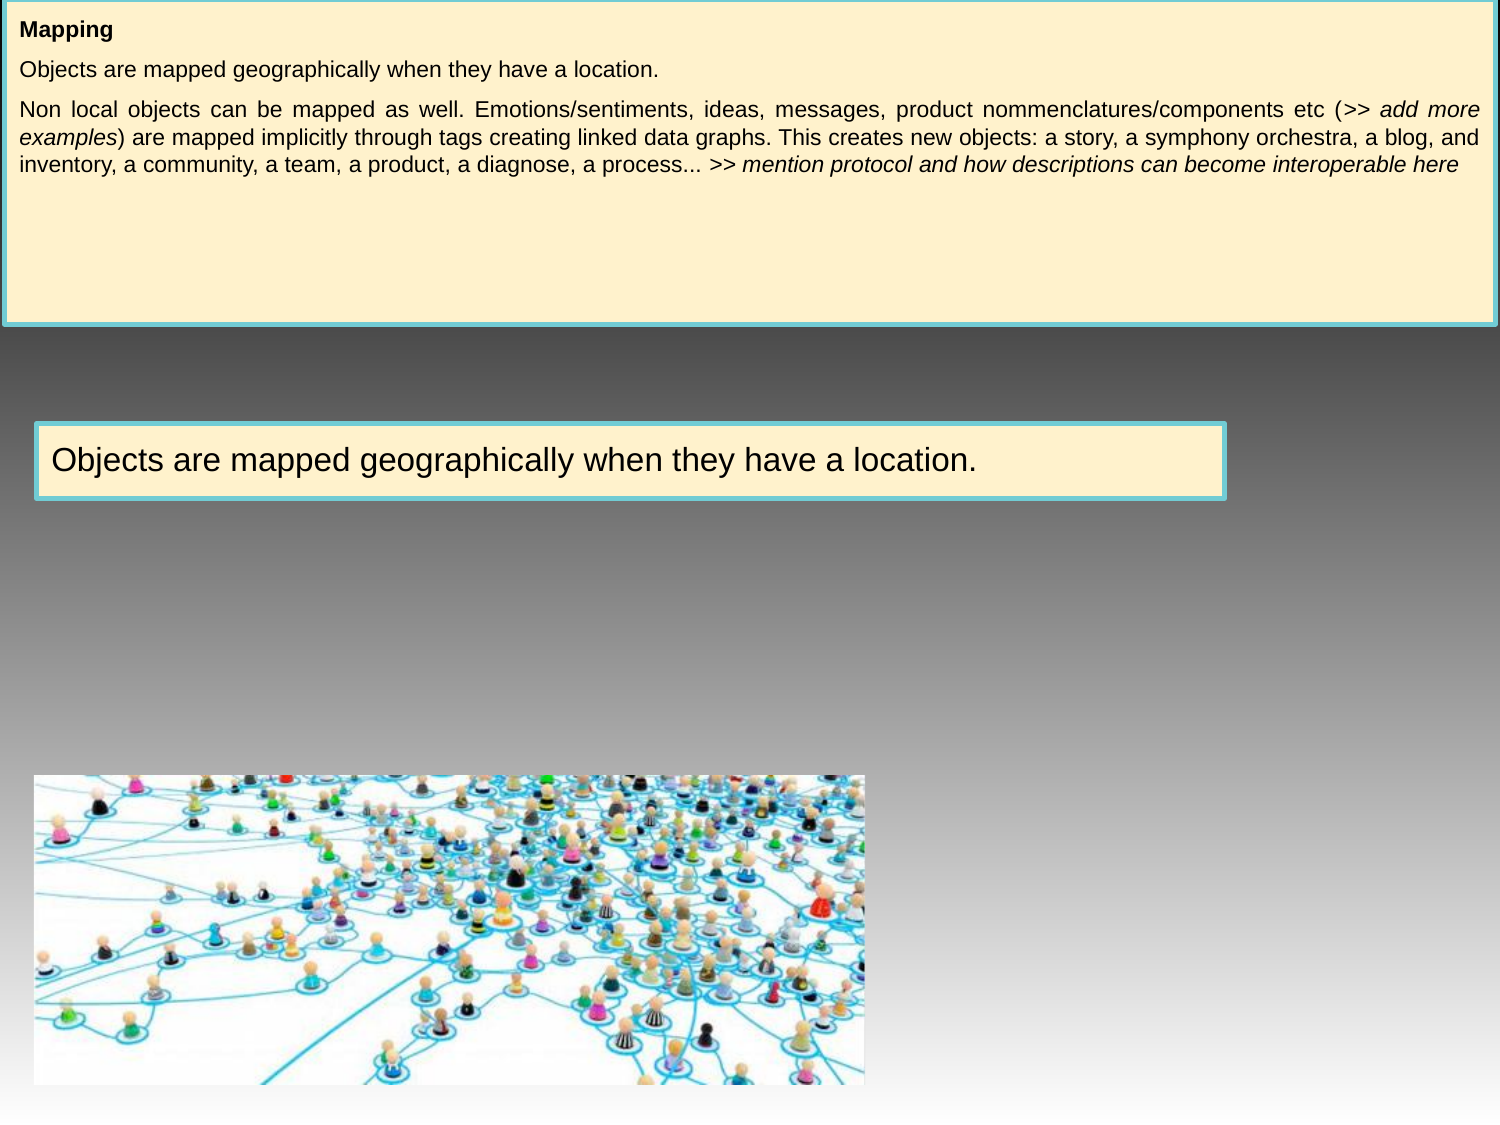

Mapping
Objects are mapped geographically when they have a location.
Non local objects can be mapped as well. Emotions/sentiments, ideas, messages, product nommenclatures/components etc (>> add more examples) are mapped implicitly through tags creating linked data graphs. This creates new objects: a story, a symphony orchestra, a blog, and inventory, a community, a team, a product, a diagnose, a process... >> mention protocol and how descriptions can become interoperable here
Objects are mapped geographically when they have a location.